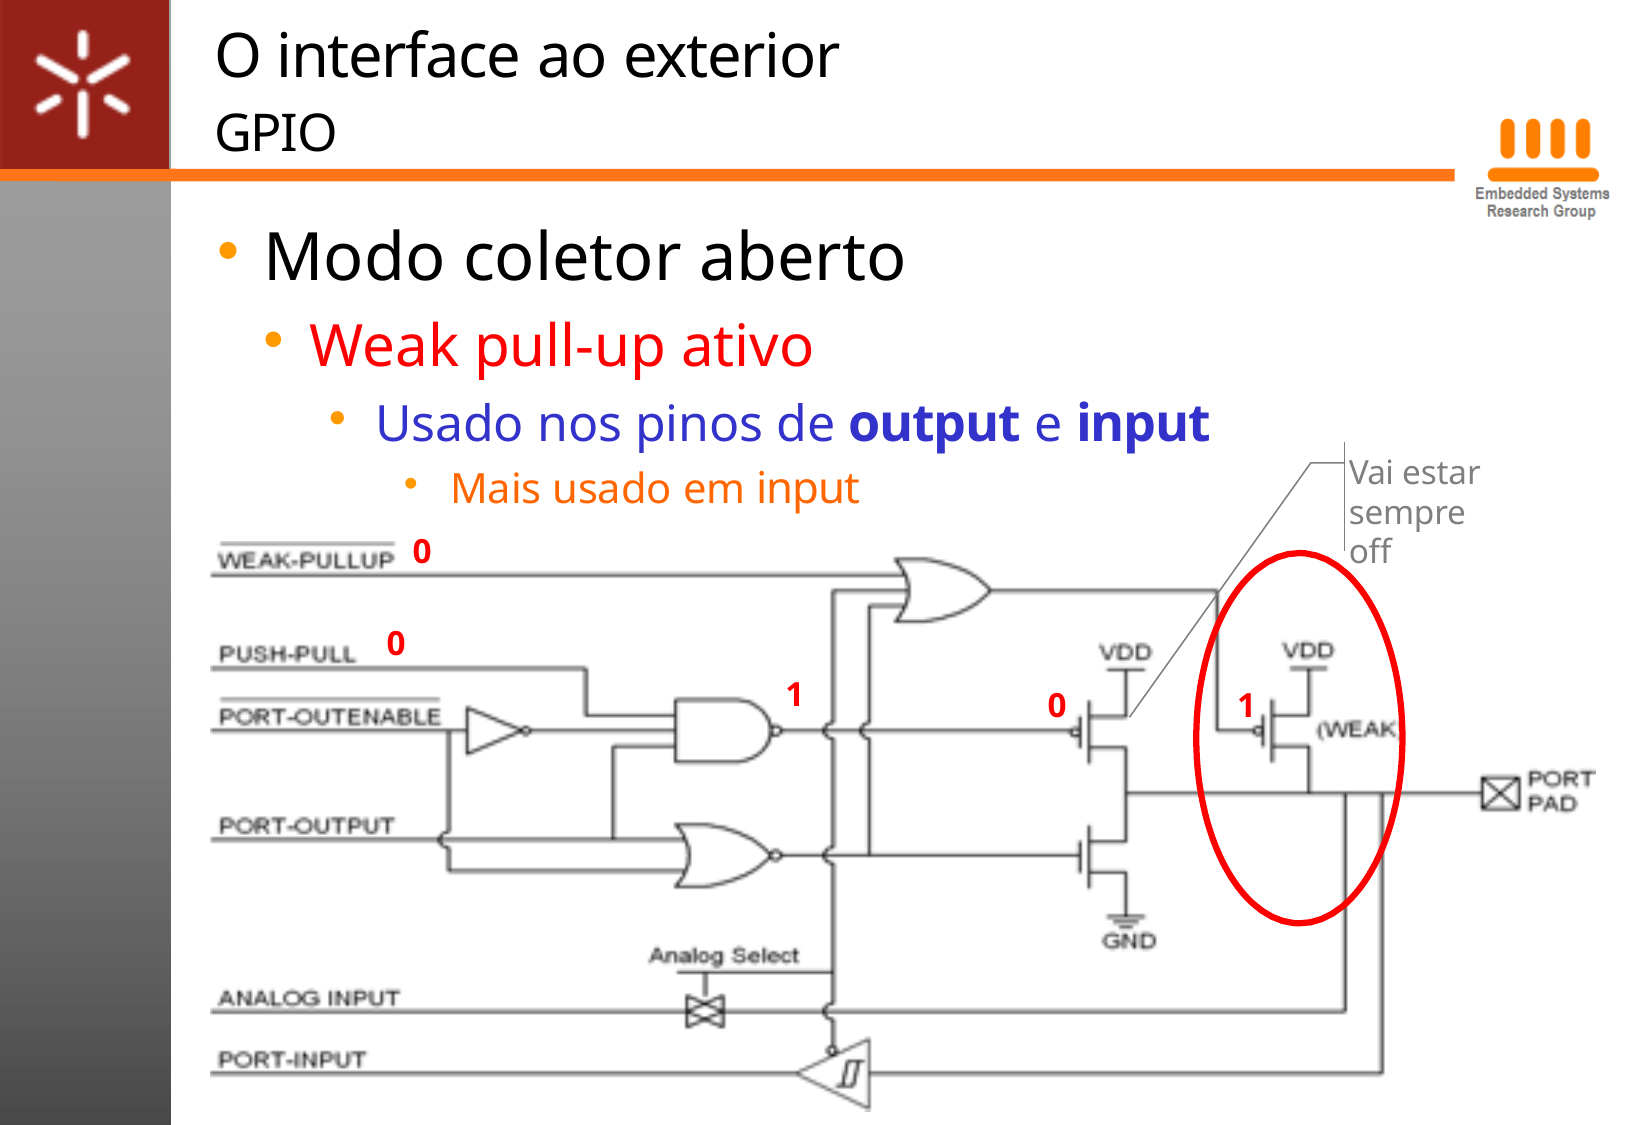

# O interface ao exterior GPIO
Modo coletor aberto
Weak pull-up ativo
Usado nos pinos de output e input
Mais usado em input
0
Vai estar sempre off
0
1
0
1